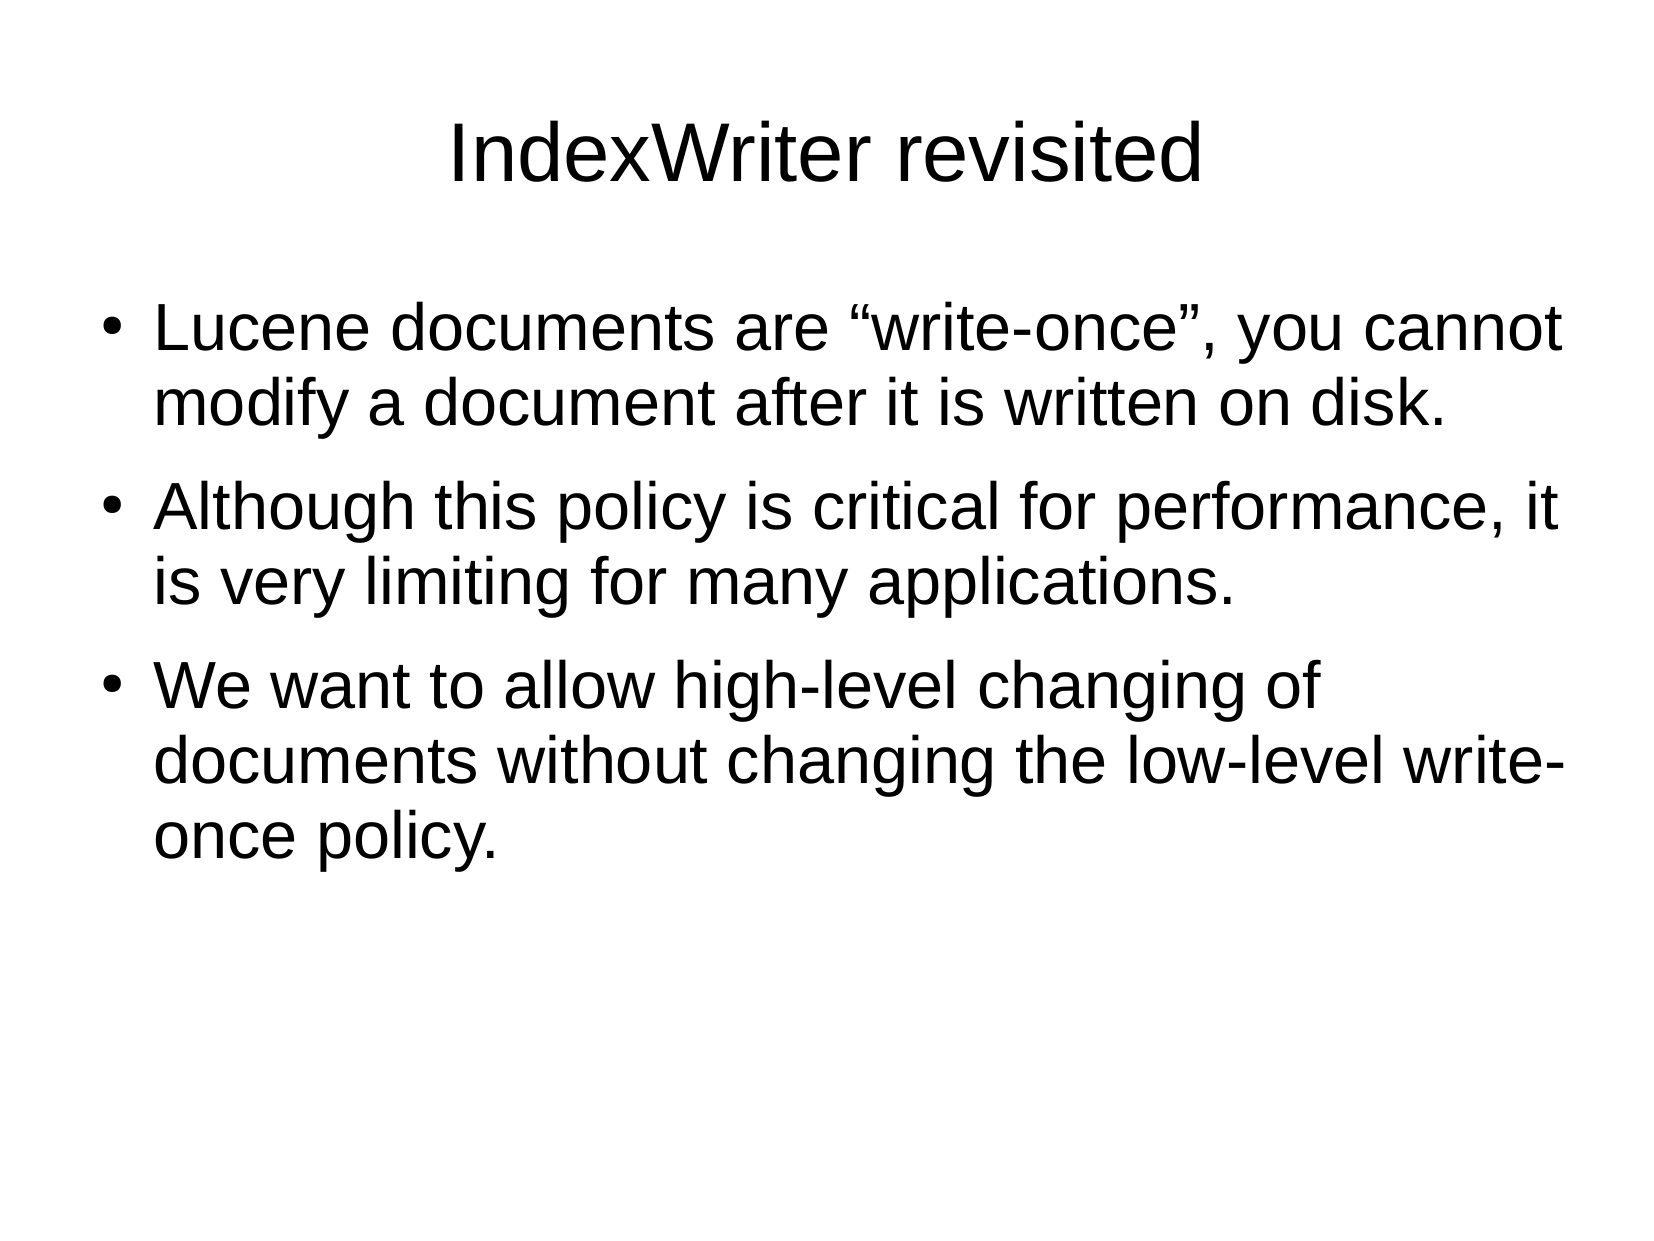

# IndexWriter revisited
Lucene documents are “write-once”, you cannot modify a document after it is written on disk.
Although this policy is critical for performance, it is very limiting for many applications.
We want to allow high-level changing of documents without changing the low-level write-once policy.